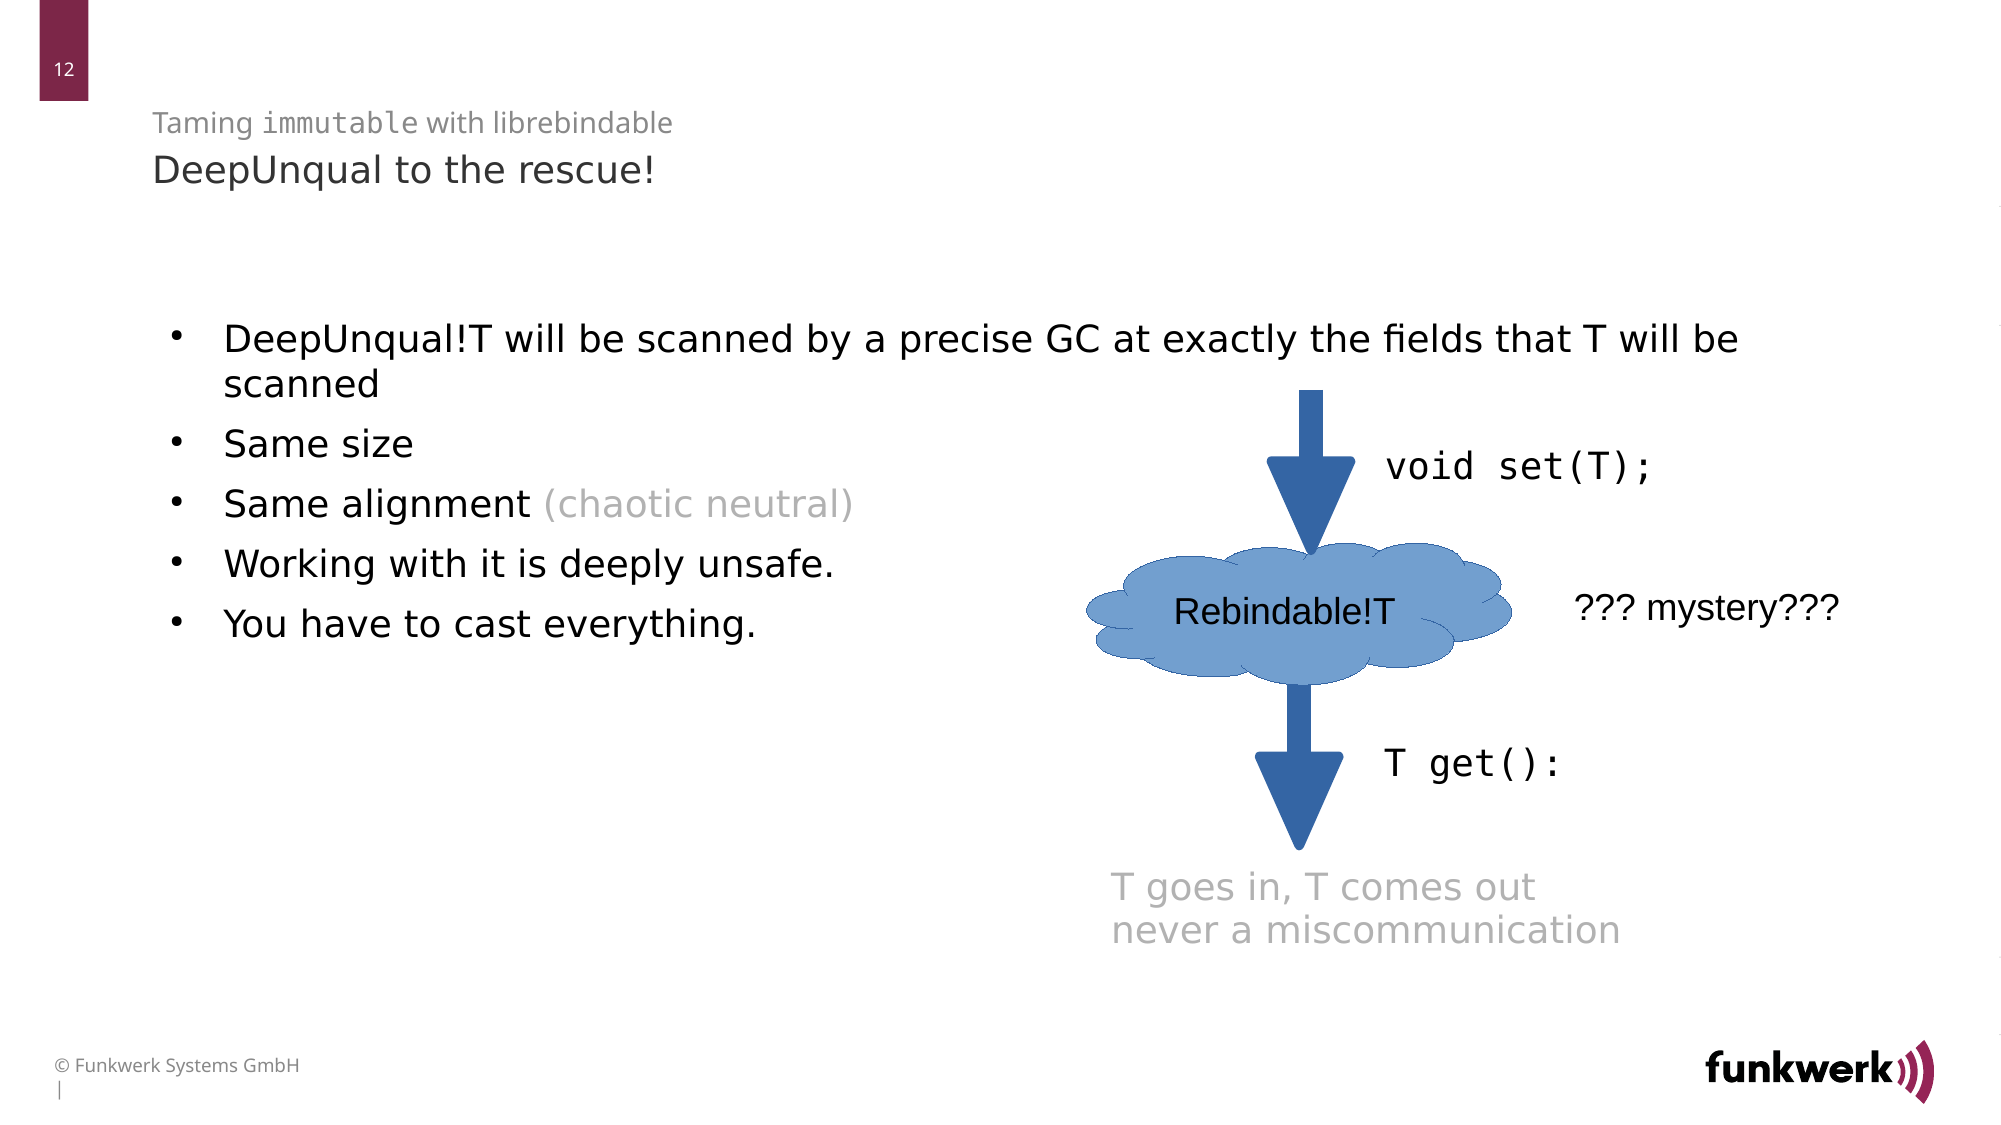

12
# Taming immutable with librebindable
DeepUnqual to the rescue!
DeepUnqual!T will be scanned by a precise GC at exactly the fields that T will be scanned
Same size
Same alignment (chaotic neutral)
Working with it is deeply unsafe.
You have to cast everything.
void set(T);
Rebindable!T
??? mystery???
 T get():
T goes in, T comes out
never a miscommunication